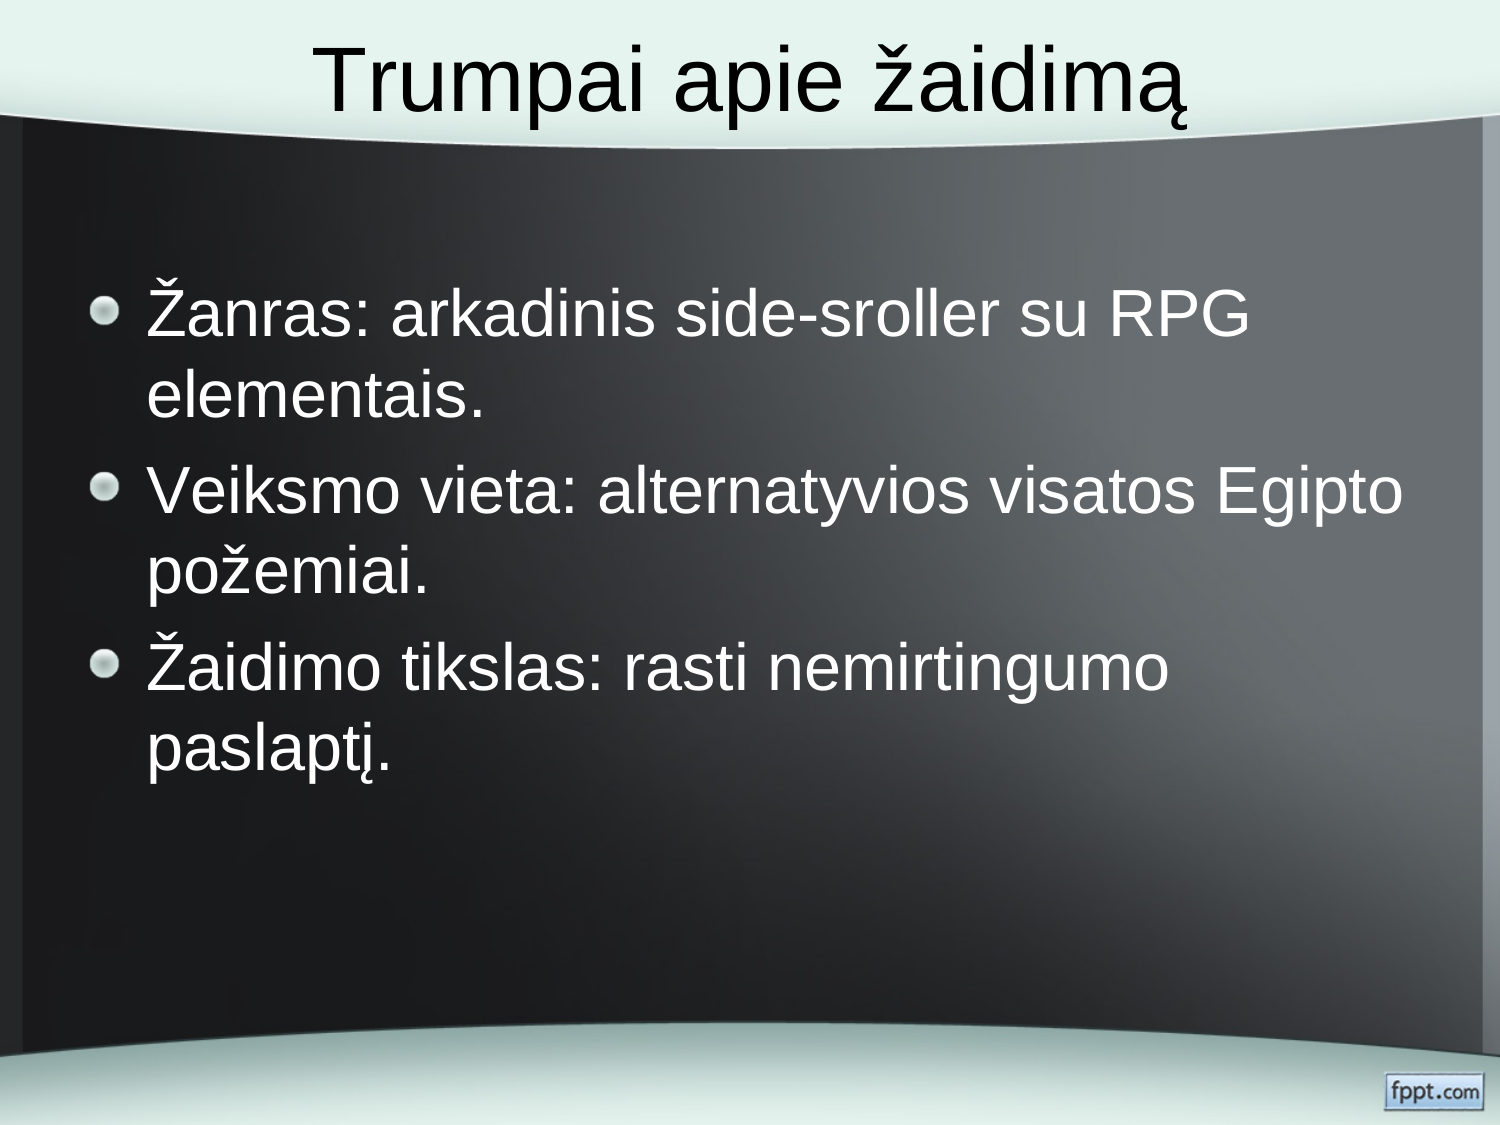

# Trumpai apie žaidimą
Žanras: arkadinis side-sroller su RPG elementais.
Veiksmo vieta: alternatyvios visatos Egipto požemiai.
Žaidimo tikslas: rasti nemirtingumo paslaptį.